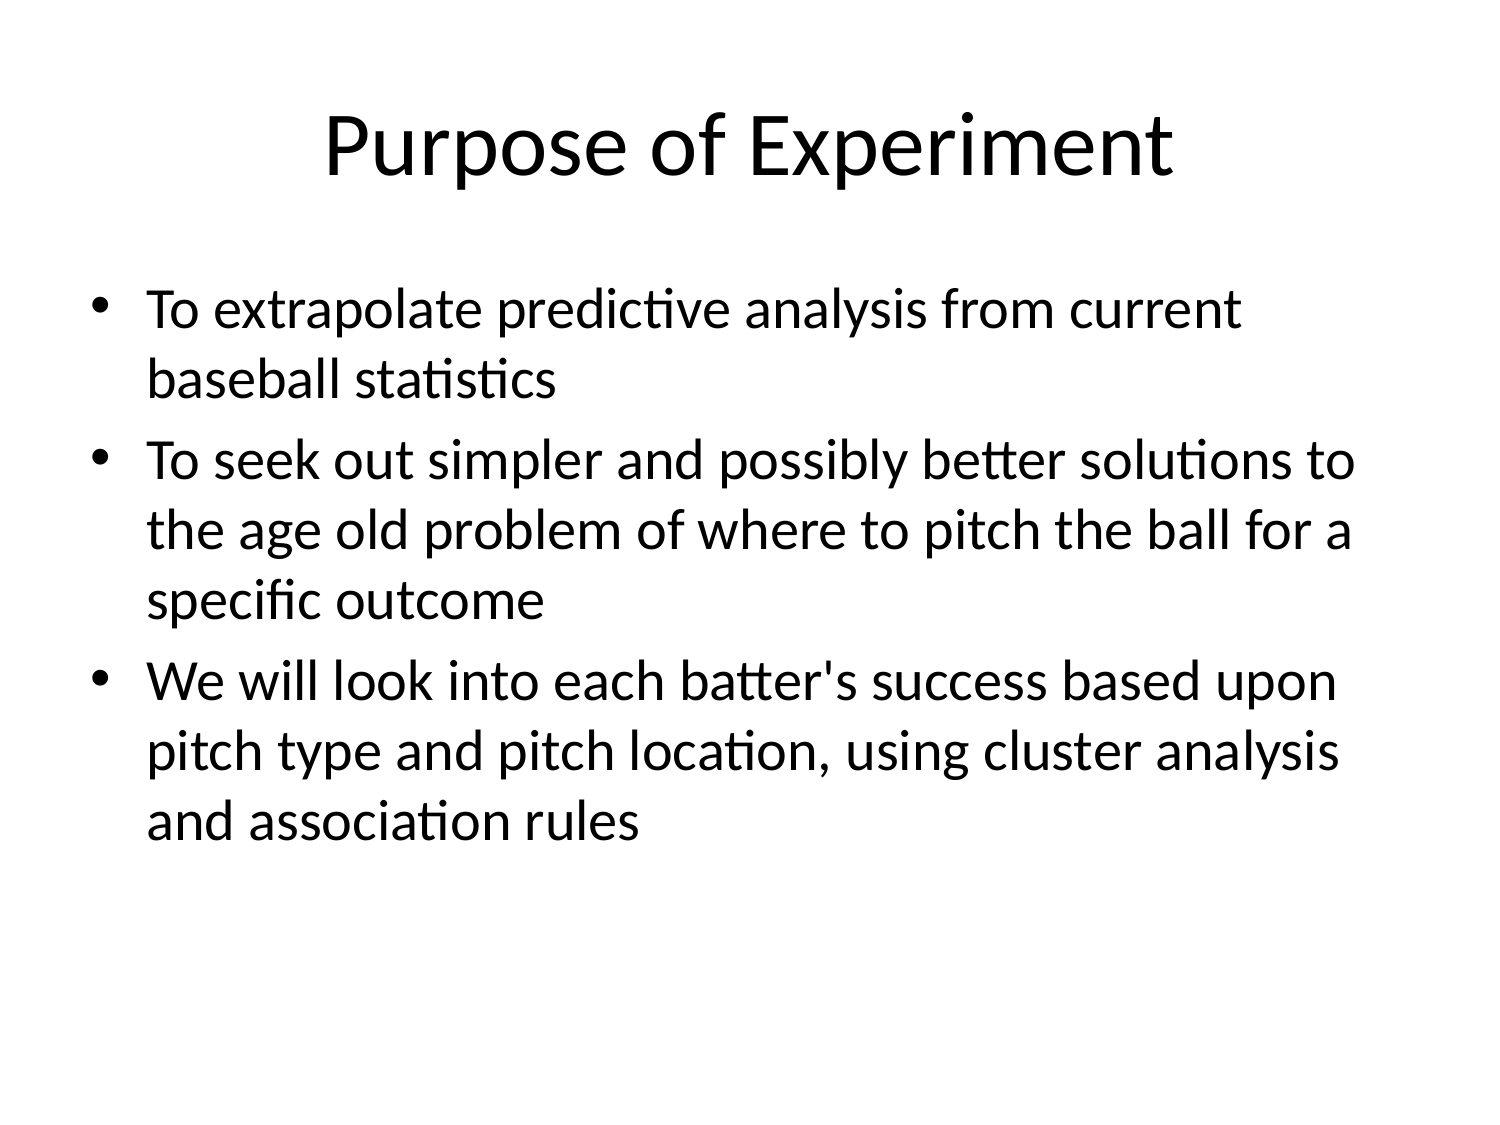

# Purpose of Experiment
To extrapolate predictive analysis from current baseball statistics
To seek out simpler and possibly better solutions to the age old problem of where to pitch the ball for a specific outcome
We will look into each batter's success based upon pitch type and pitch location, using cluster analysis and association rules